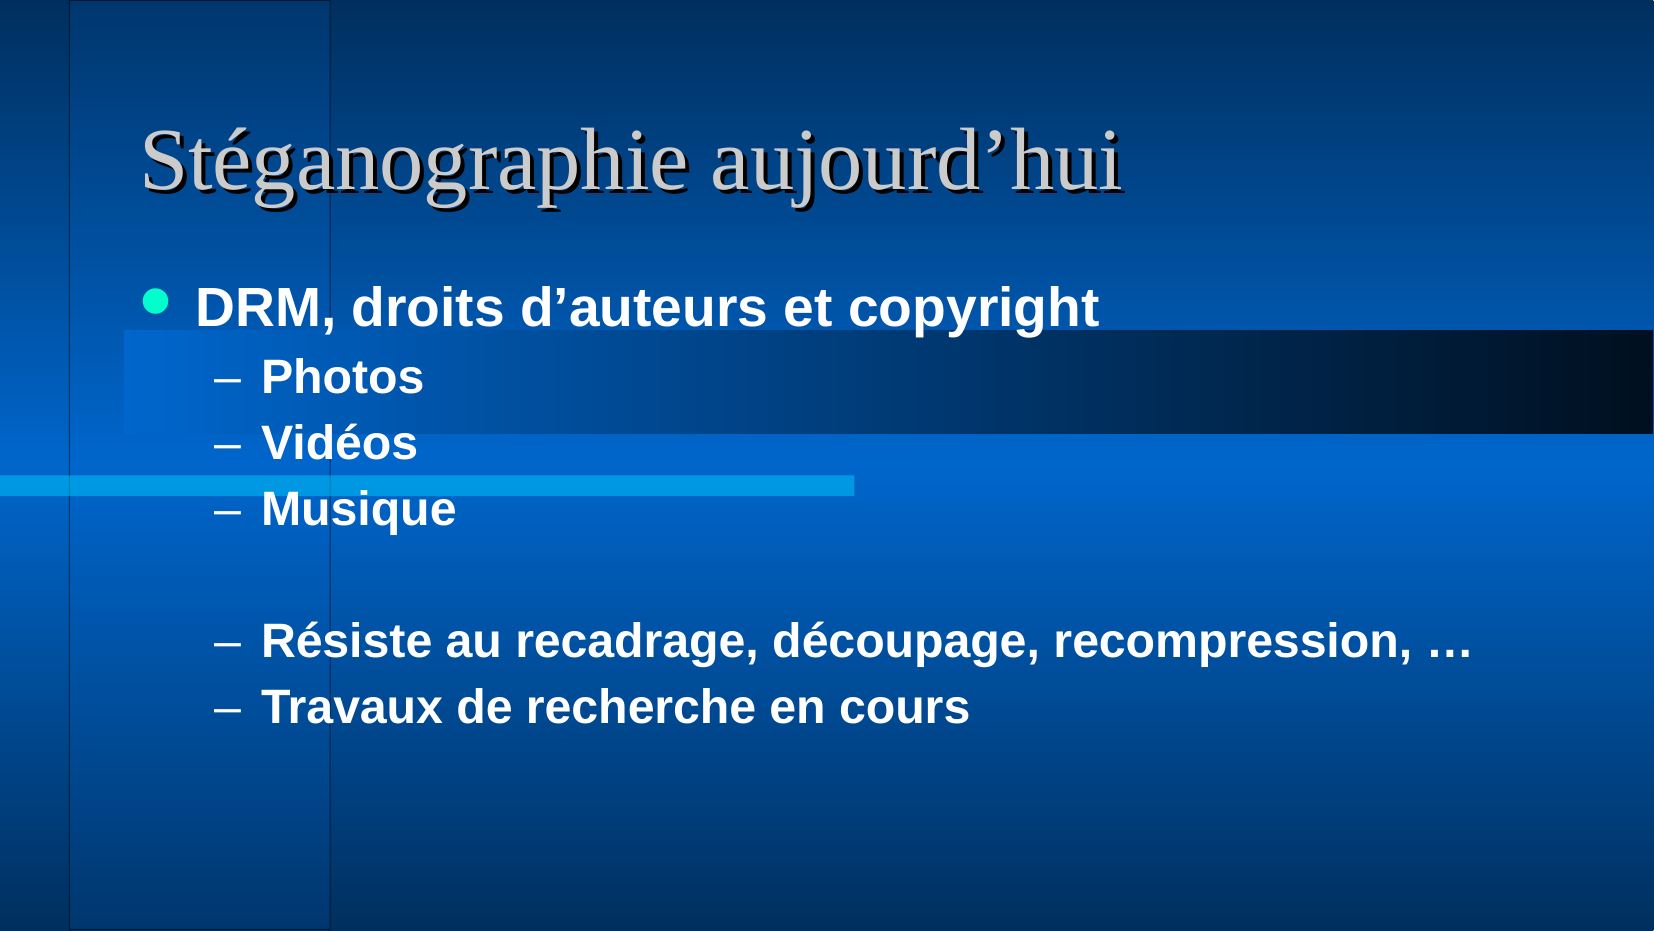

# Stéganographie aujourd’hui
DRM, droits d’auteurs et copyright
Photos
Vidéos
Musique
Résiste au recadrage, découpage, recompression, …
Travaux de recherche en cours